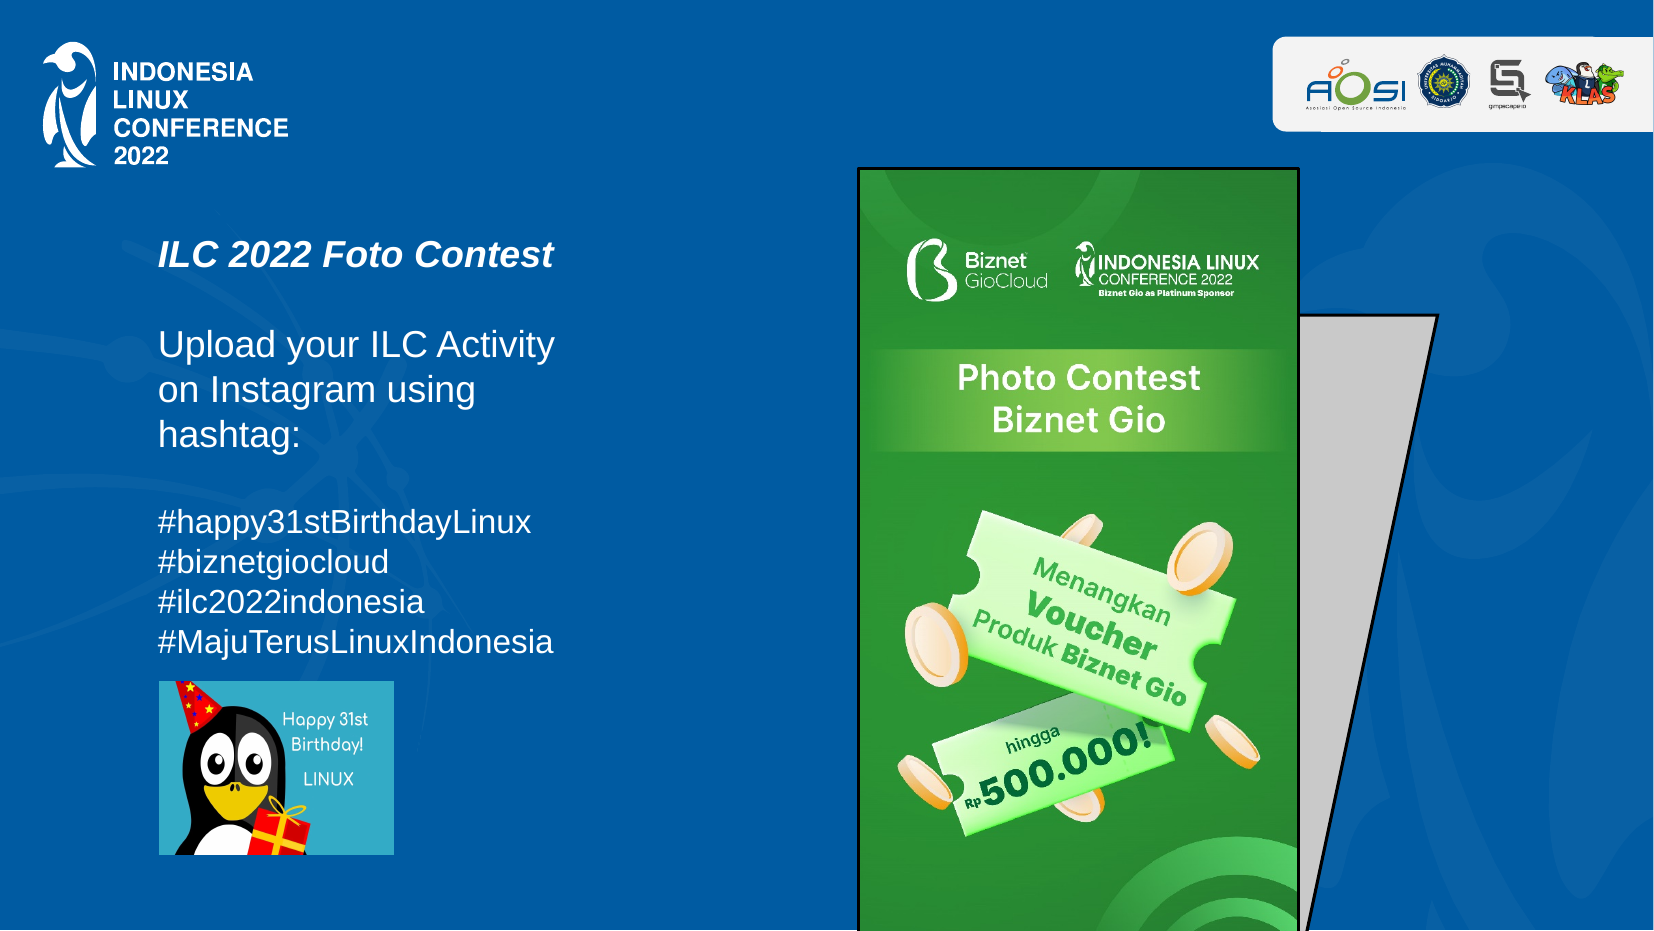

ILC 2022 Foto Contest
Upload your ILC Activity on Instagram using hashtag:
#happy31stBirthdayLinux
#biznetgiocloud #ilc2022indonesia #MajuTerusLinuxIndonesia